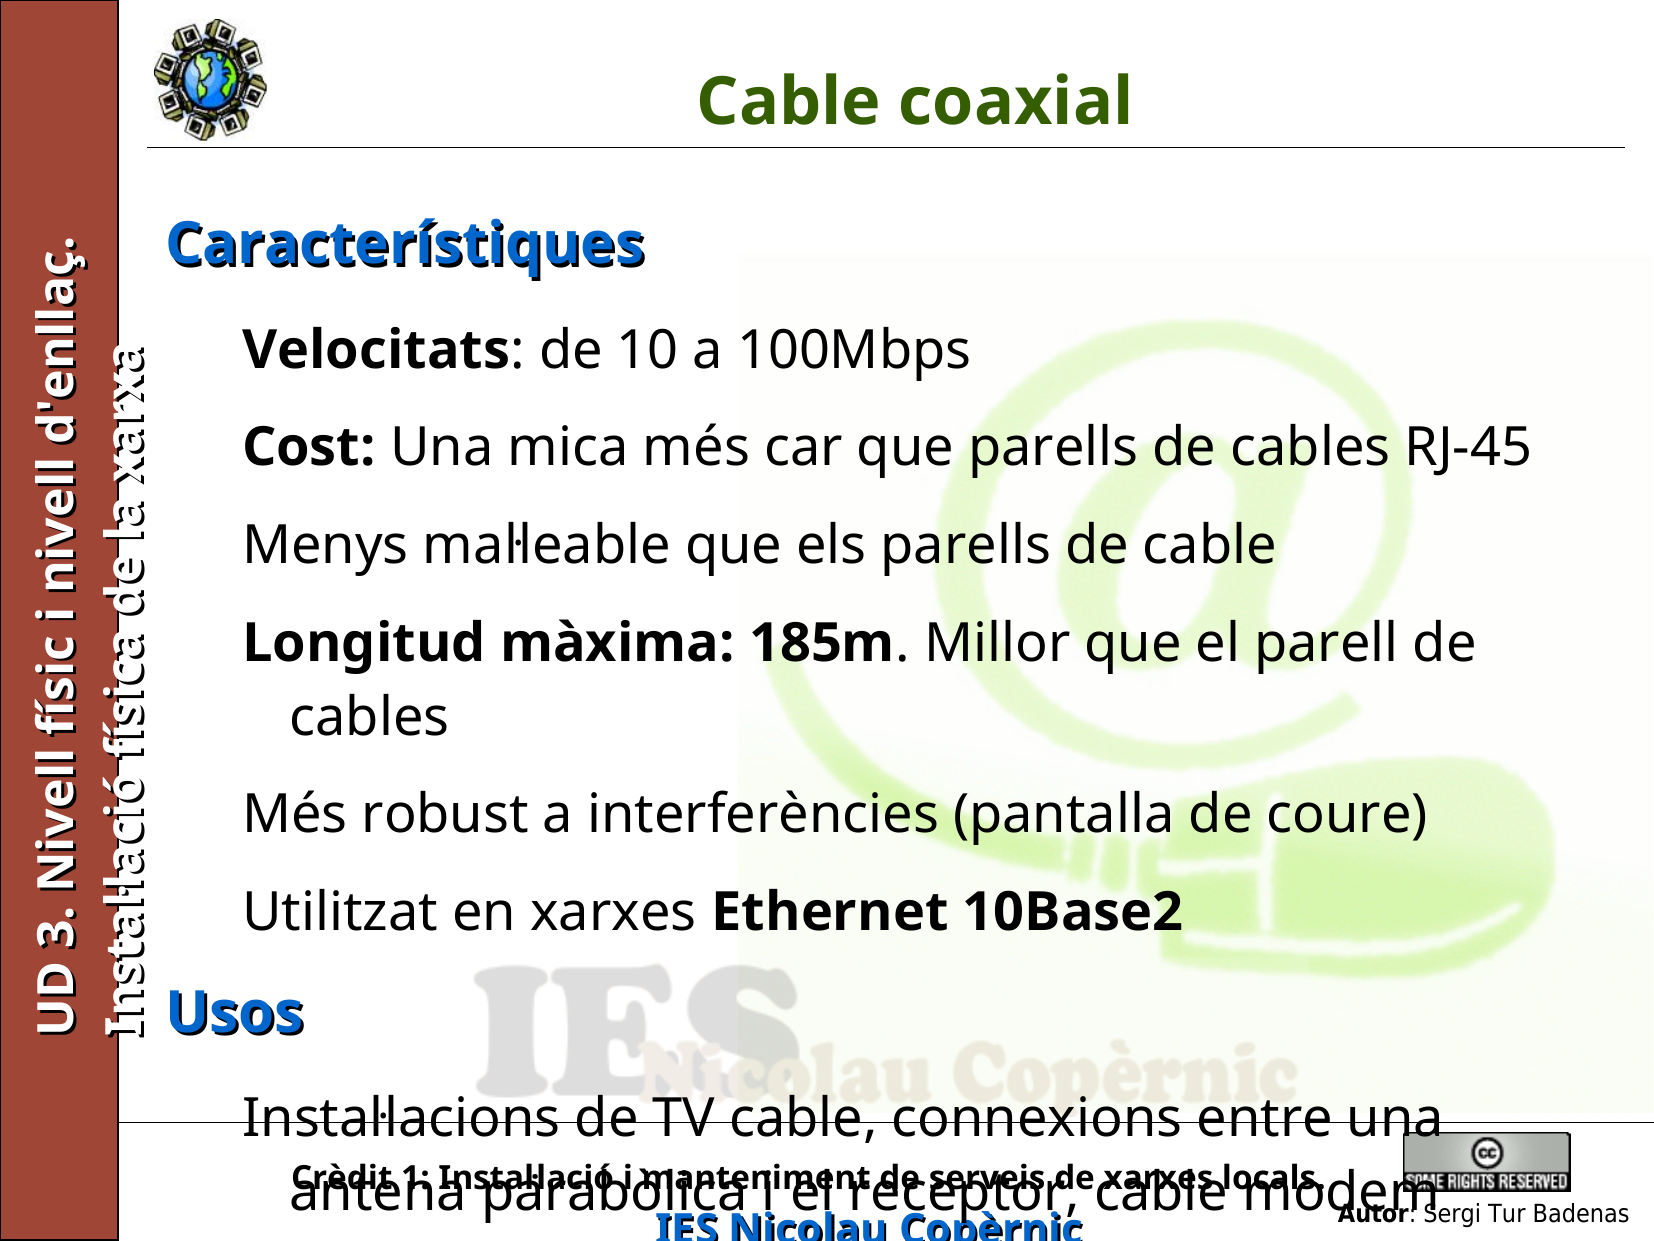

# Cable coaxial
Característiques
Velocitats: de 10 a 100Mbps
Cost: Una mica més car que parells de cables RJ-45
Menys mal·leable que els parells de cable
Longitud màxima: 185m. Millor que el parell de cables
Més robust a interferències (pantalla de coure)
Utilitzat en xarxes Ethernet 10Base2
Usos
Instal·lacions de TV cable, connexions entre una antena parabòlica i el receptor, cable modem
Ethernet coaxial (10Base2 i 10Base5)
Connexions de vídeo (S-Video)